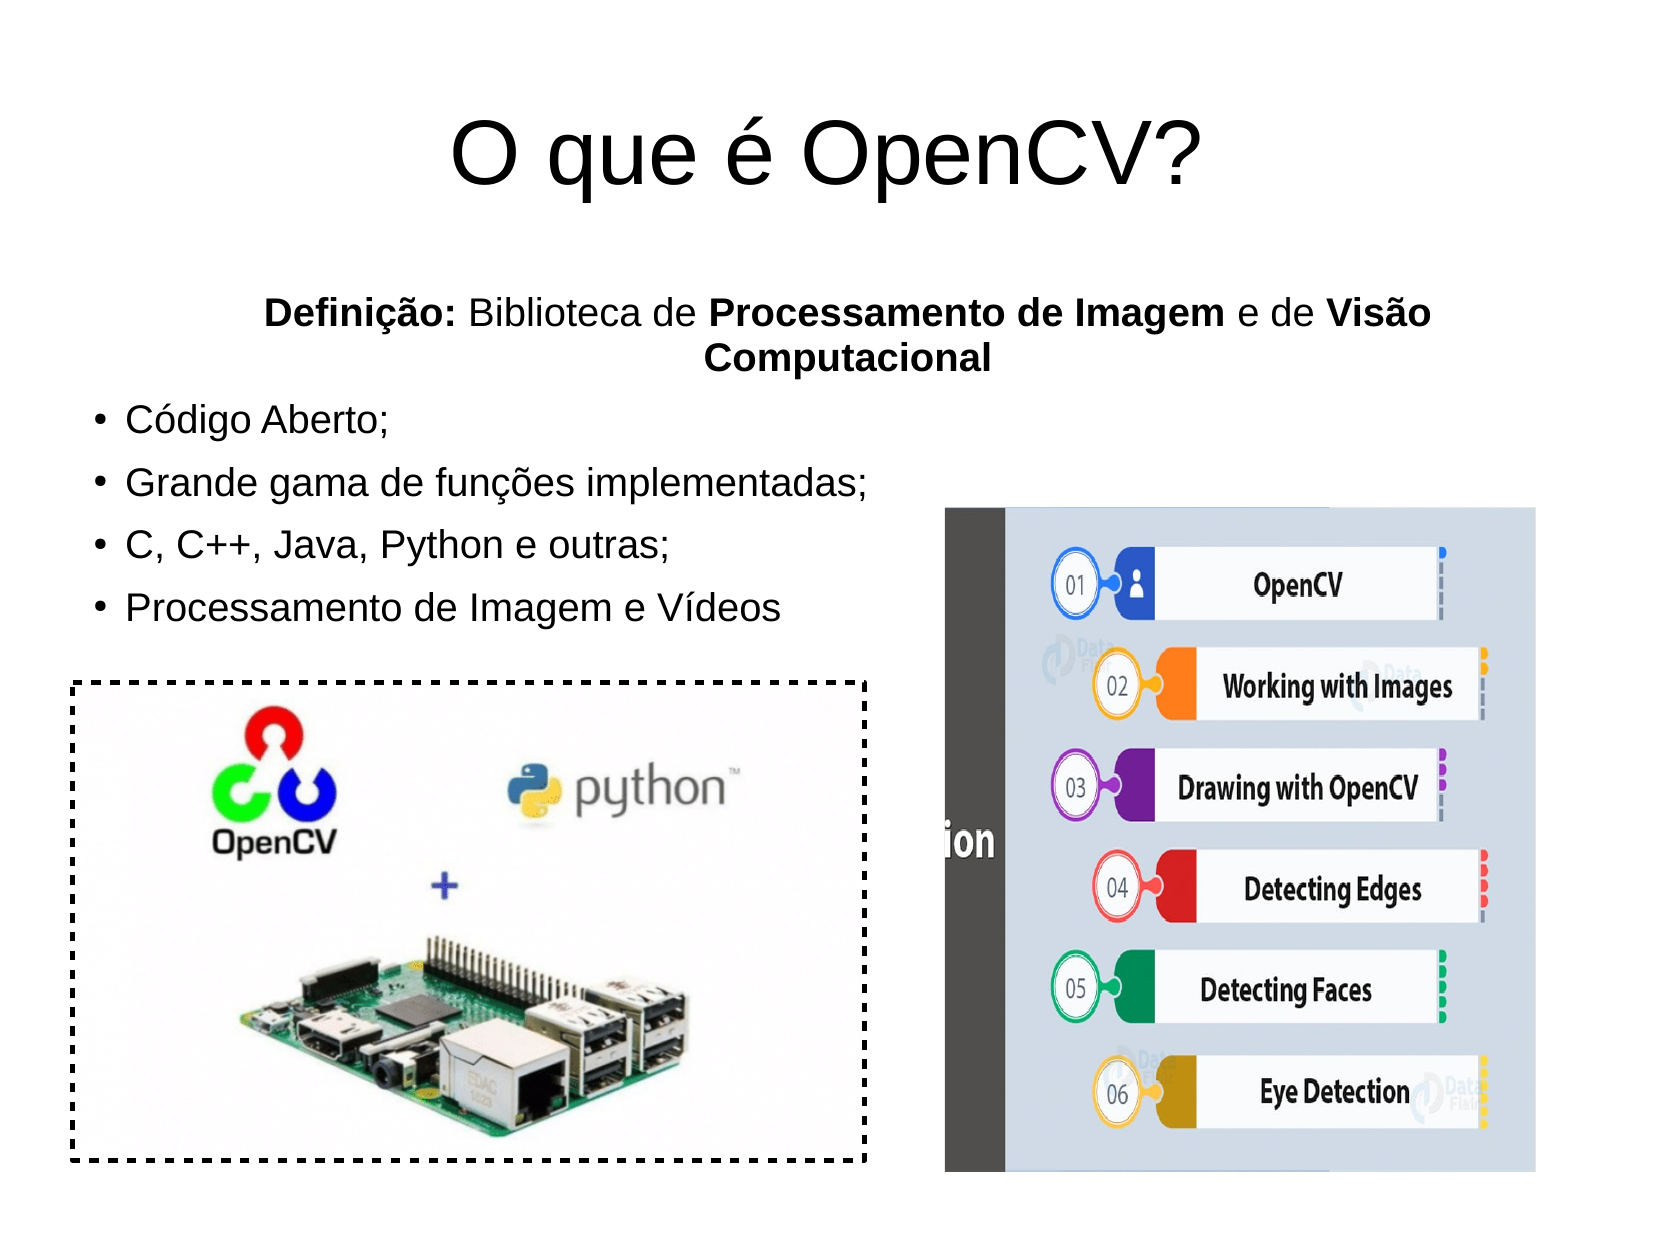

# O que é OpenCV?
Definição: Biblioteca de Processamento de Imagem e de Visão Computacional
Código Aberto;
Grande gama de funções implementadas;
C, C++, Java, Python e outras;
Processamento de Imagem e Vídeos